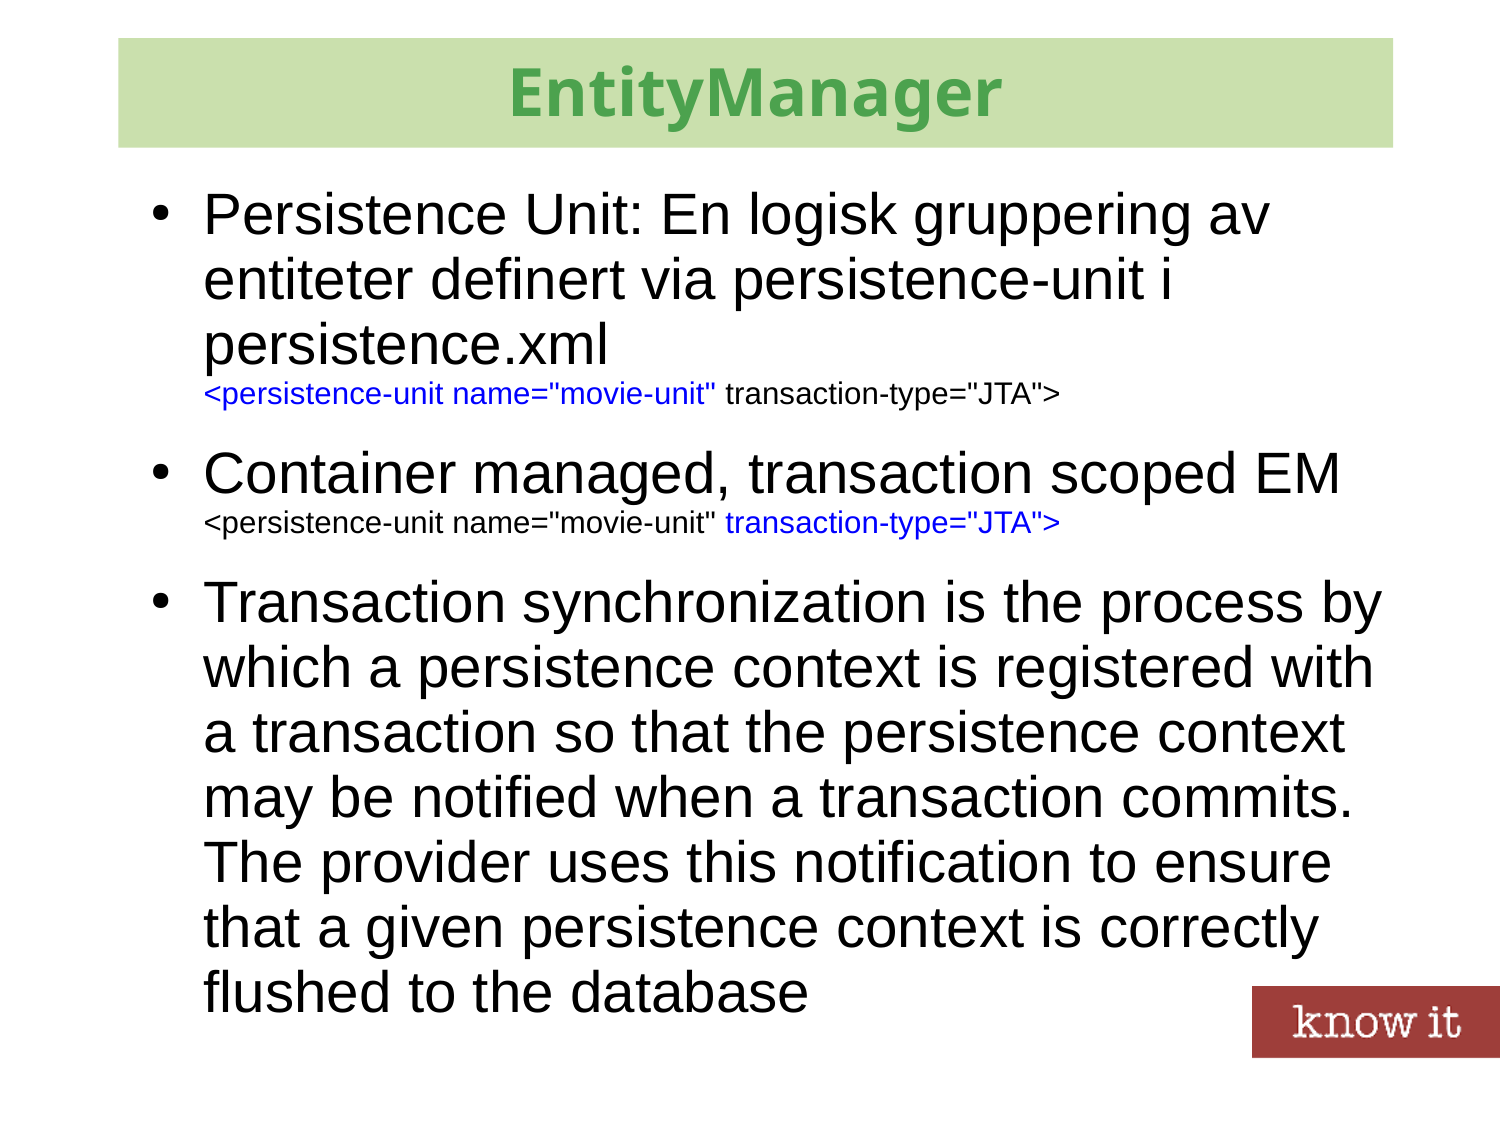

EntityManager
# Persistence Unit: En logisk gruppering av entiteter definert via persistence-unit i persistence.xml <persistence-unit name="movie-unit" transaction-type="JTA">
Container managed, transaction scoped EM
<persistence-unit name="movie-unit" transaction-type="JTA">
Transaction synchronization is the process by which a persistence context is registered with a transaction so that the persistence context may be notified when a transaction commits. The provider uses this notification to ensure that a given persistence context is correctly flushed to the database